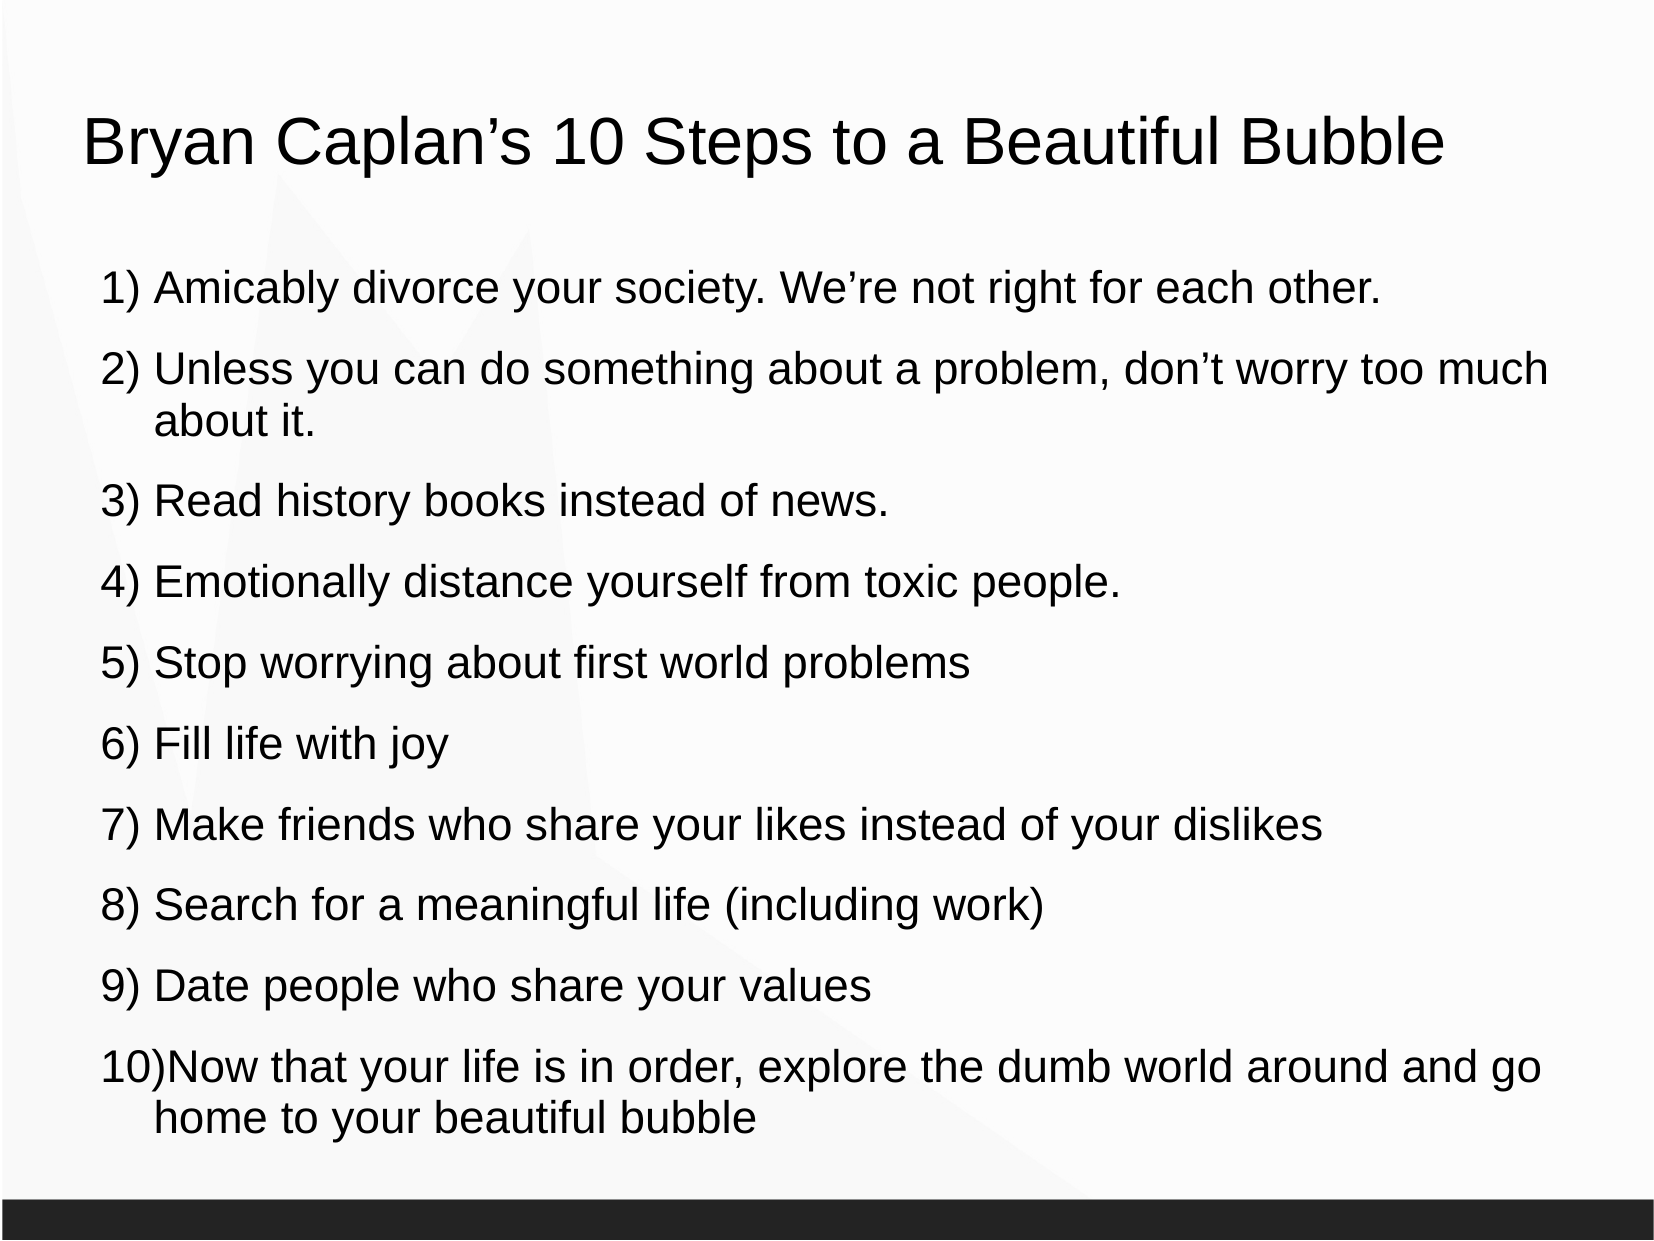

# Bryan Caplan’s 10 Steps to a Beautiful Bubble
Amicably divorce your society. We’re not right for each other.
Unless you can do something about a problem, don’t worry too much about it.
Read history books instead of news.
Emotionally distance yourself from toxic people.
Stop worrying about first world problems
Fill life with joy
Make friends who share your likes instead of your dislikes
Search for a meaningful life (including work)
Date people who share your values
Now that your life is in order, explore the dumb world around and go home to your beautiful bubble